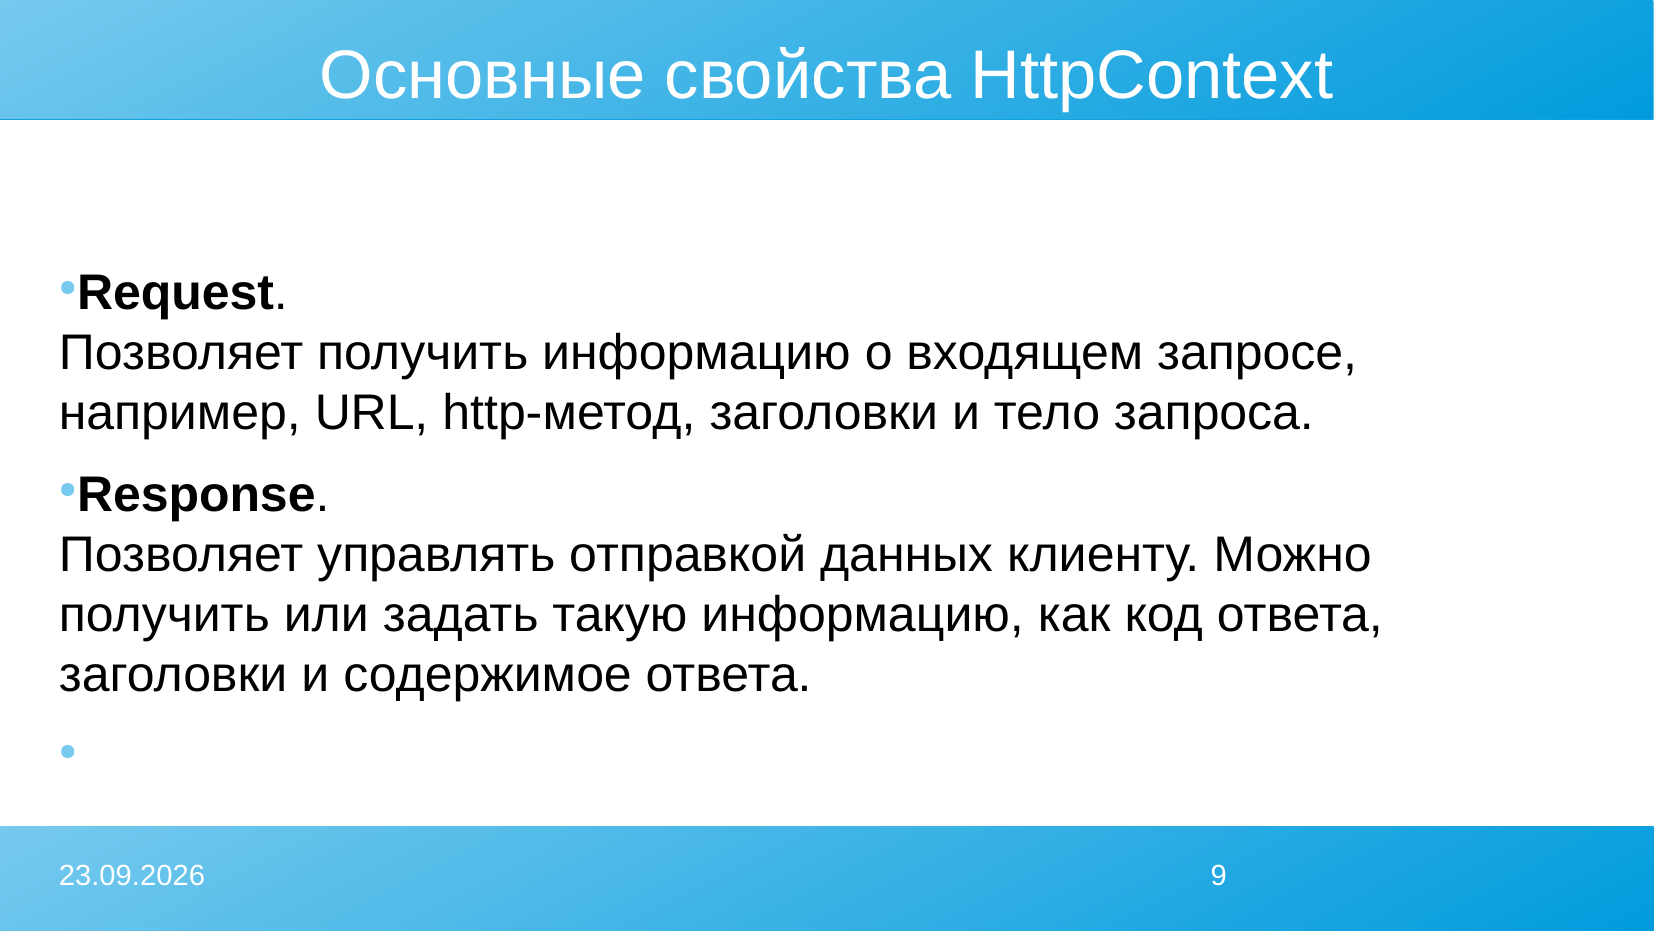

# Основные свойства HttpContext
Request.
Позволяет получить информацию о входящем запросе, например, URL, http-метод, заголовки и тело запроса.
Response.
Позволяет управлять отправкой данных клиенту. Можно получить или задать такую информацию, как код ответа, заголовки и содержимое ответа.